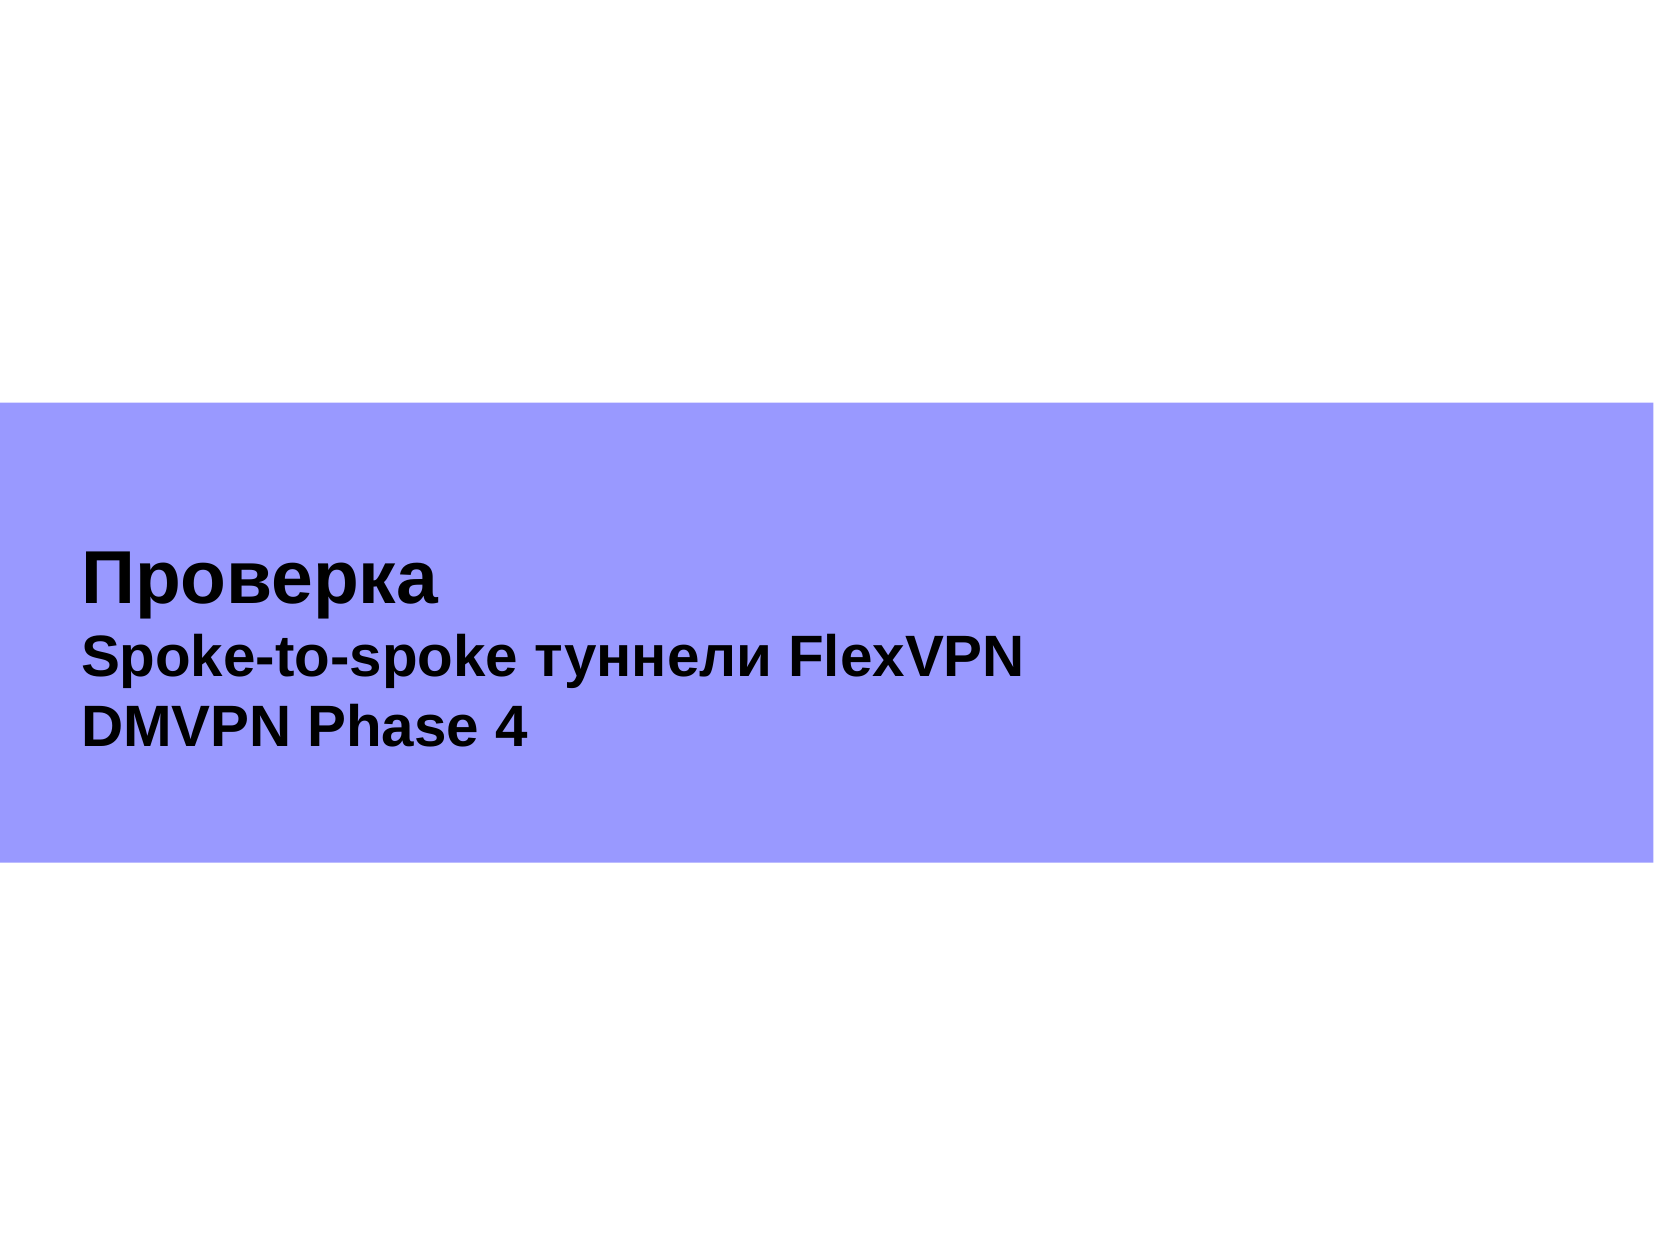

Проверка
Spoke-to-spoke туннели FlexVPN
DMVPN Phase 4